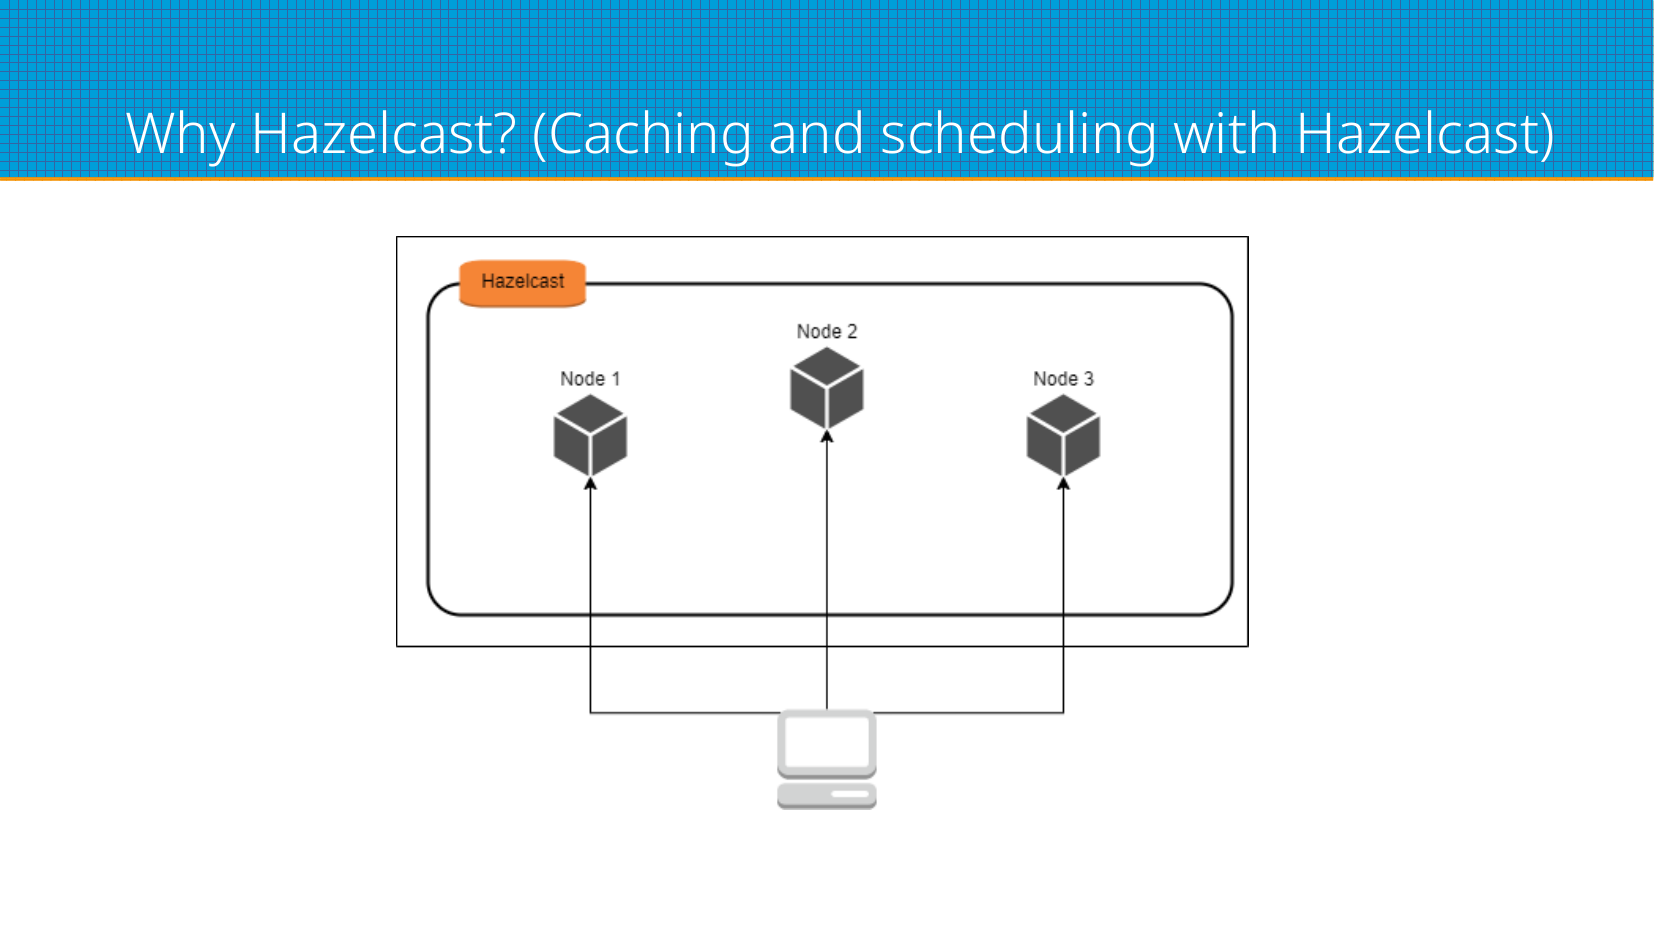

# Why Hazelcast? (Caching and scheduling with Hazelcast)